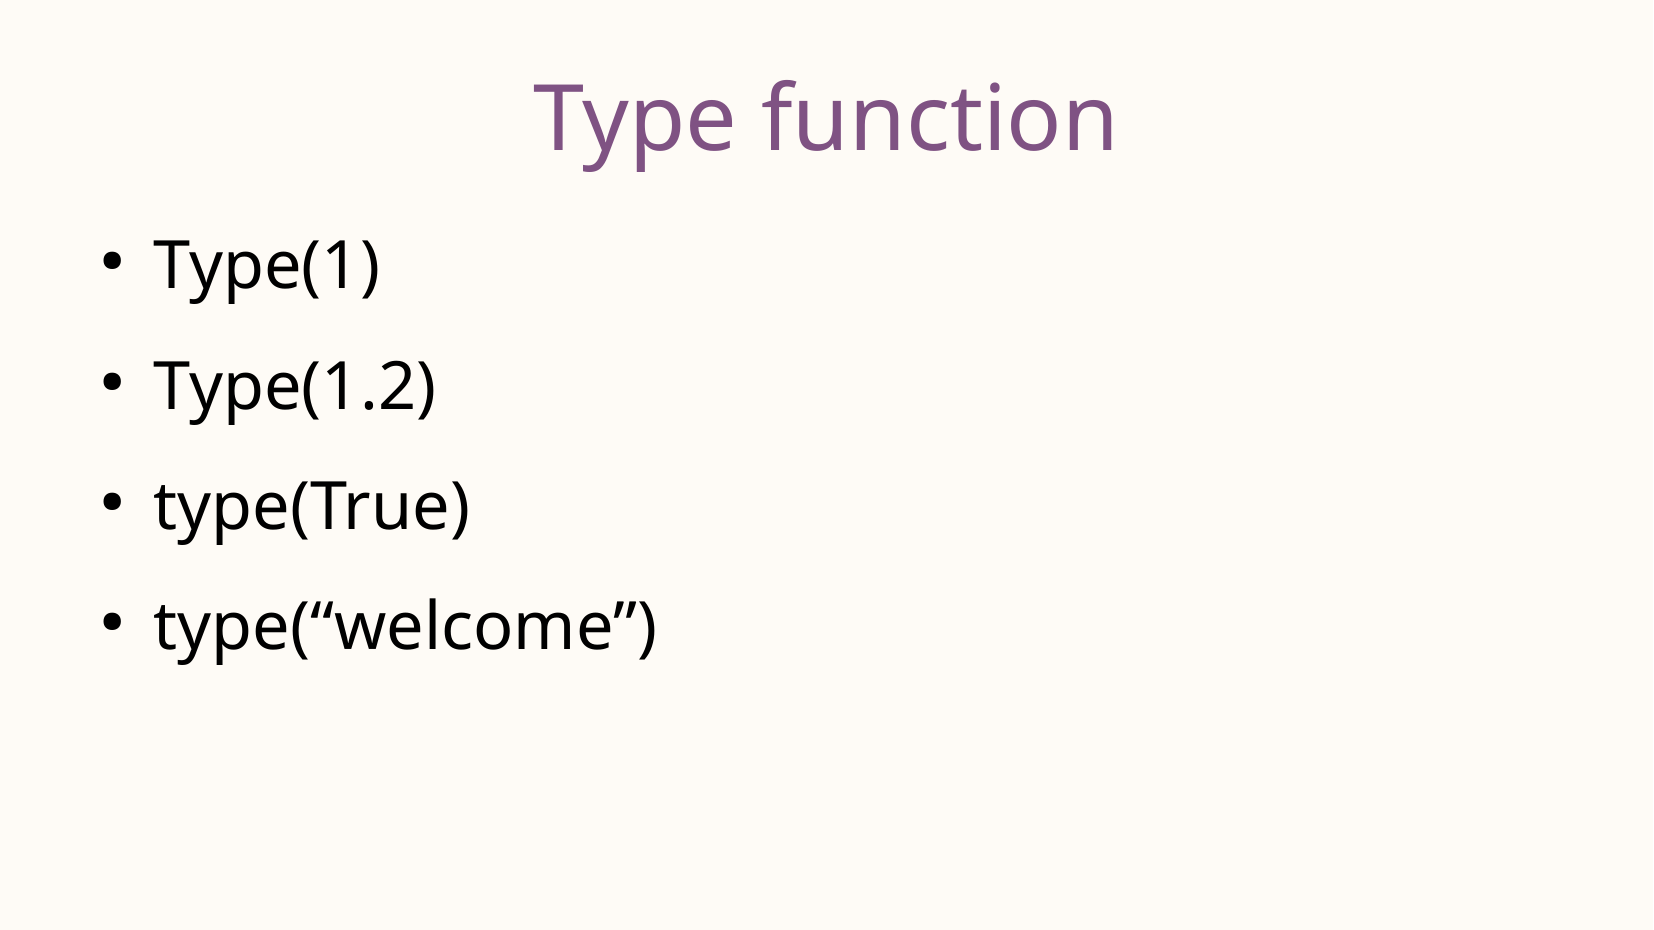

# Type function
Type(1)
Type(1.2)
type(True)
type(“welcome”)